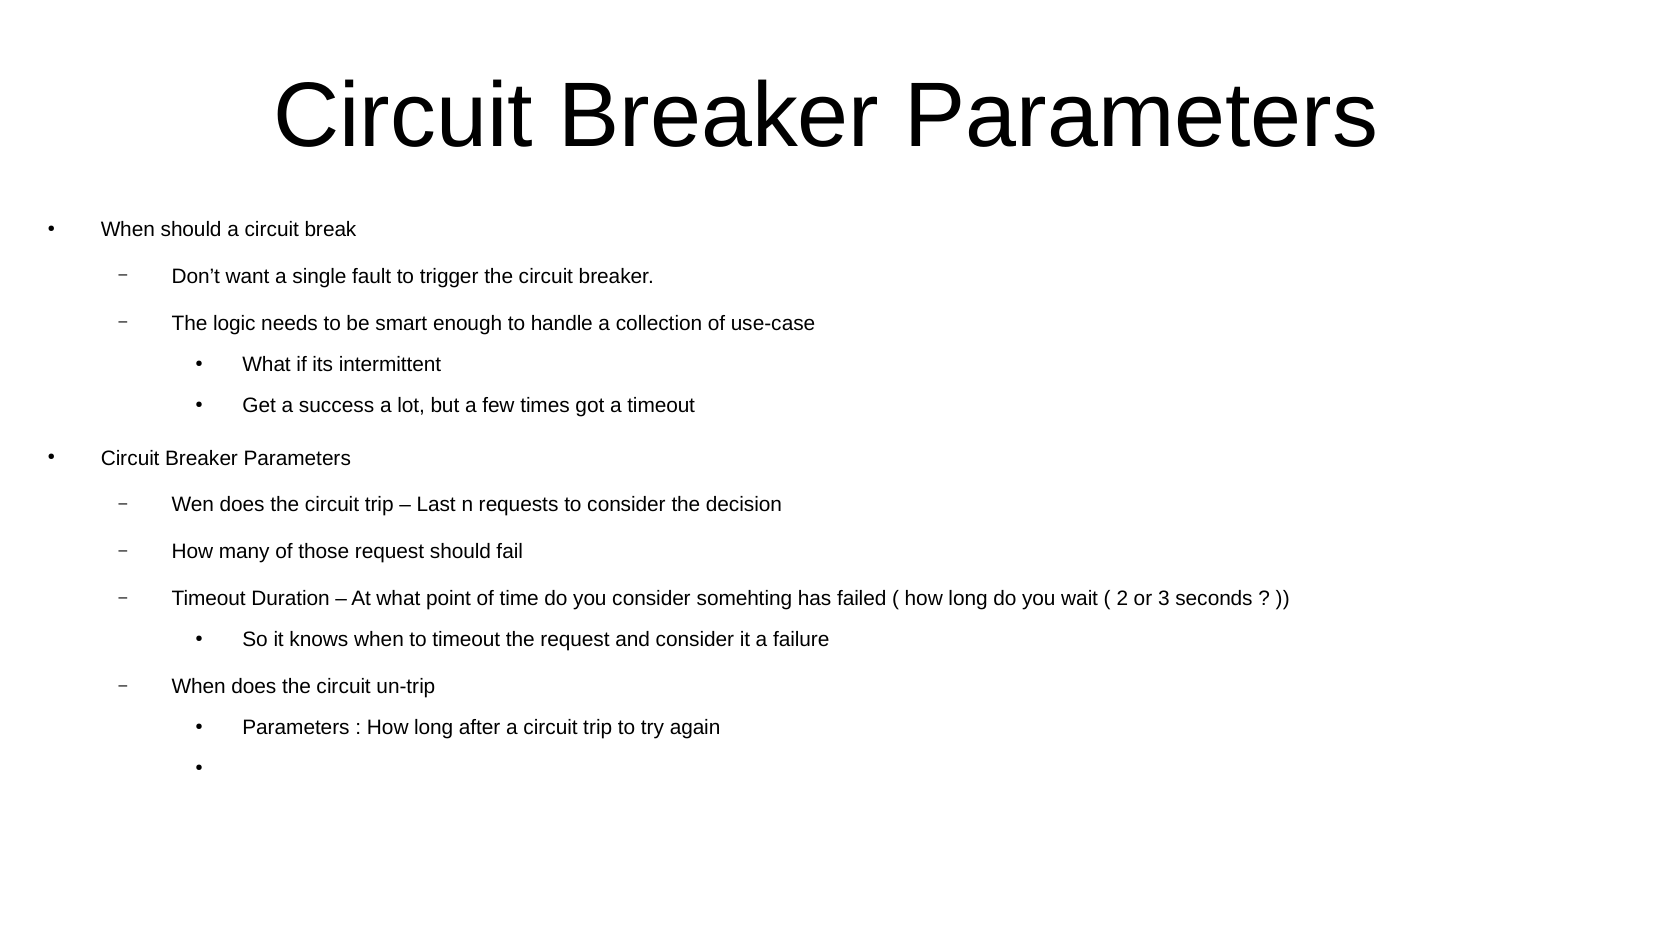

# Circuit Breaker Parameters
When should a circuit break
Don’t want a single fault to trigger the circuit breaker.
The logic needs to be smart enough to handle a collection of use-case
What if its intermittent
Get a success a lot, but a few times got a timeout
Circuit Breaker Parameters
Wen does the circuit trip – Last n requests to consider the decision
How many of those request should fail
Timeout Duration – At what point of time do you consider somehting has failed ( how long do you wait ( 2 or 3 seconds ? ))
So it knows when to timeout the request and consider it a failure
When does the circuit un-trip
Parameters : How long after a circuit trip to try again